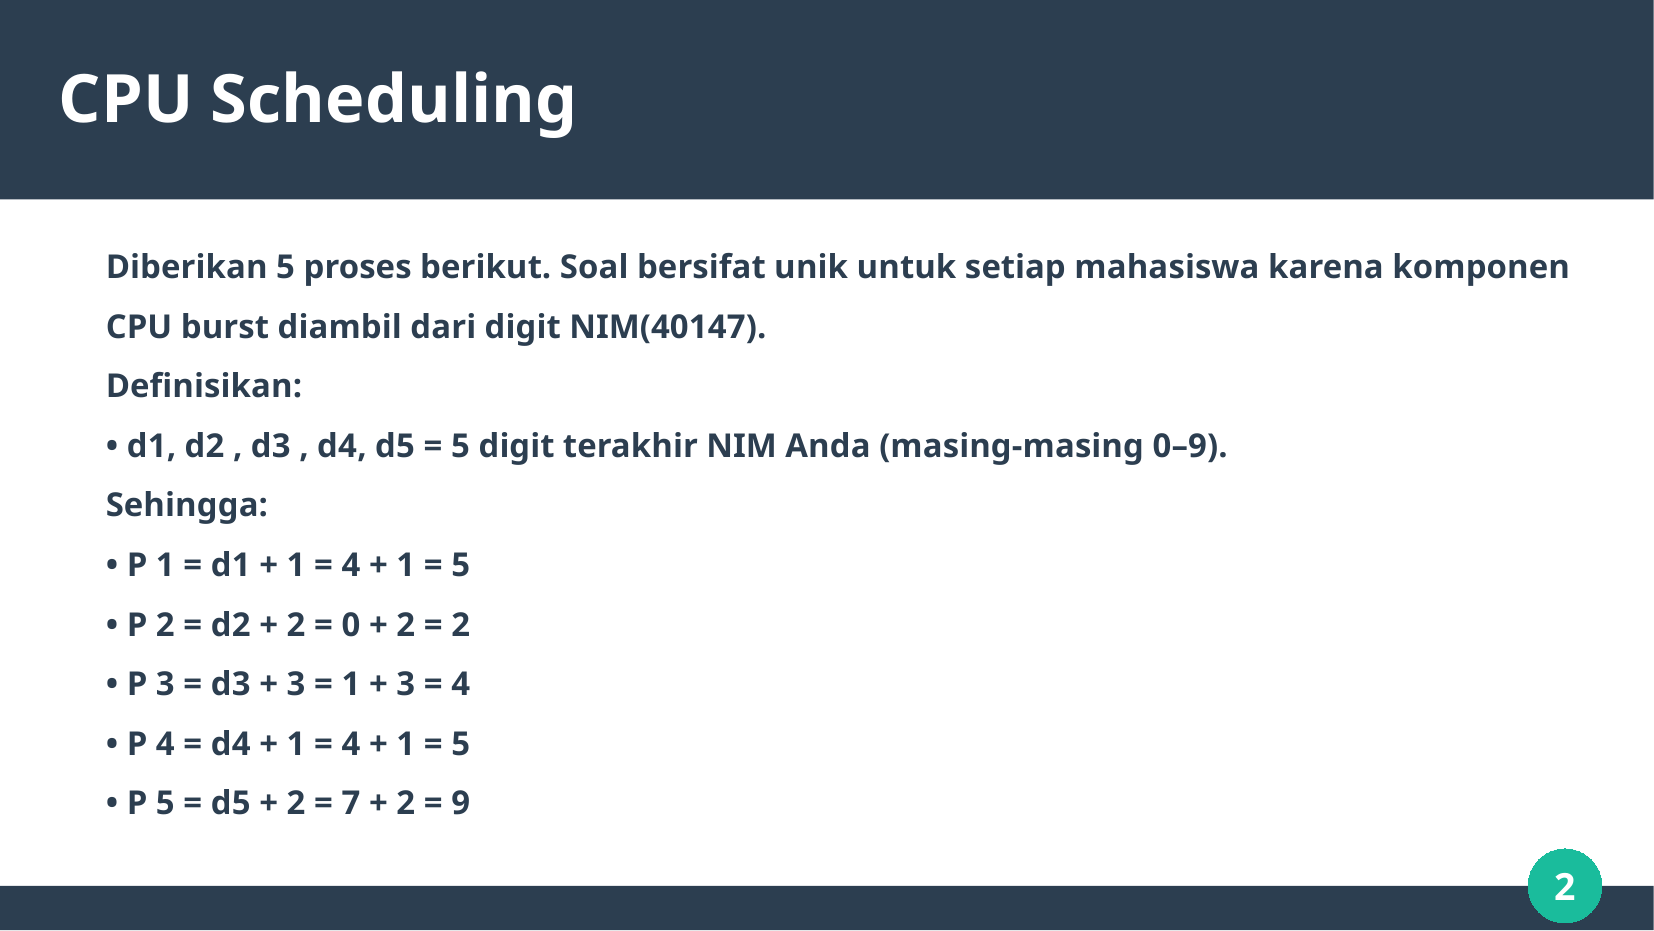

# CPU Scheduling
Diberikan 5 proses berikut. Soal bersifat unik untuk setiap mahasiswa karena komponen
CPU burst diambil dari digit NIM(40147).
Definisikan:
• d1, d2 , d3 , d4, d5 = 5 digit terakhir NIM Anda (masing-masing 0–9).
Sehingga:
• P 1 = d1 + 1 = 4 + 1 = 5
• P 2 = d2 + 2 = 0 + 2 = 2
• P 3 = d3 + 3 = 1 + 3 = 4
• P 4 = d4 + 1 = 4 + 1 = 5
• P 5 = d5 + 2 = 7 + 2 = 9
2